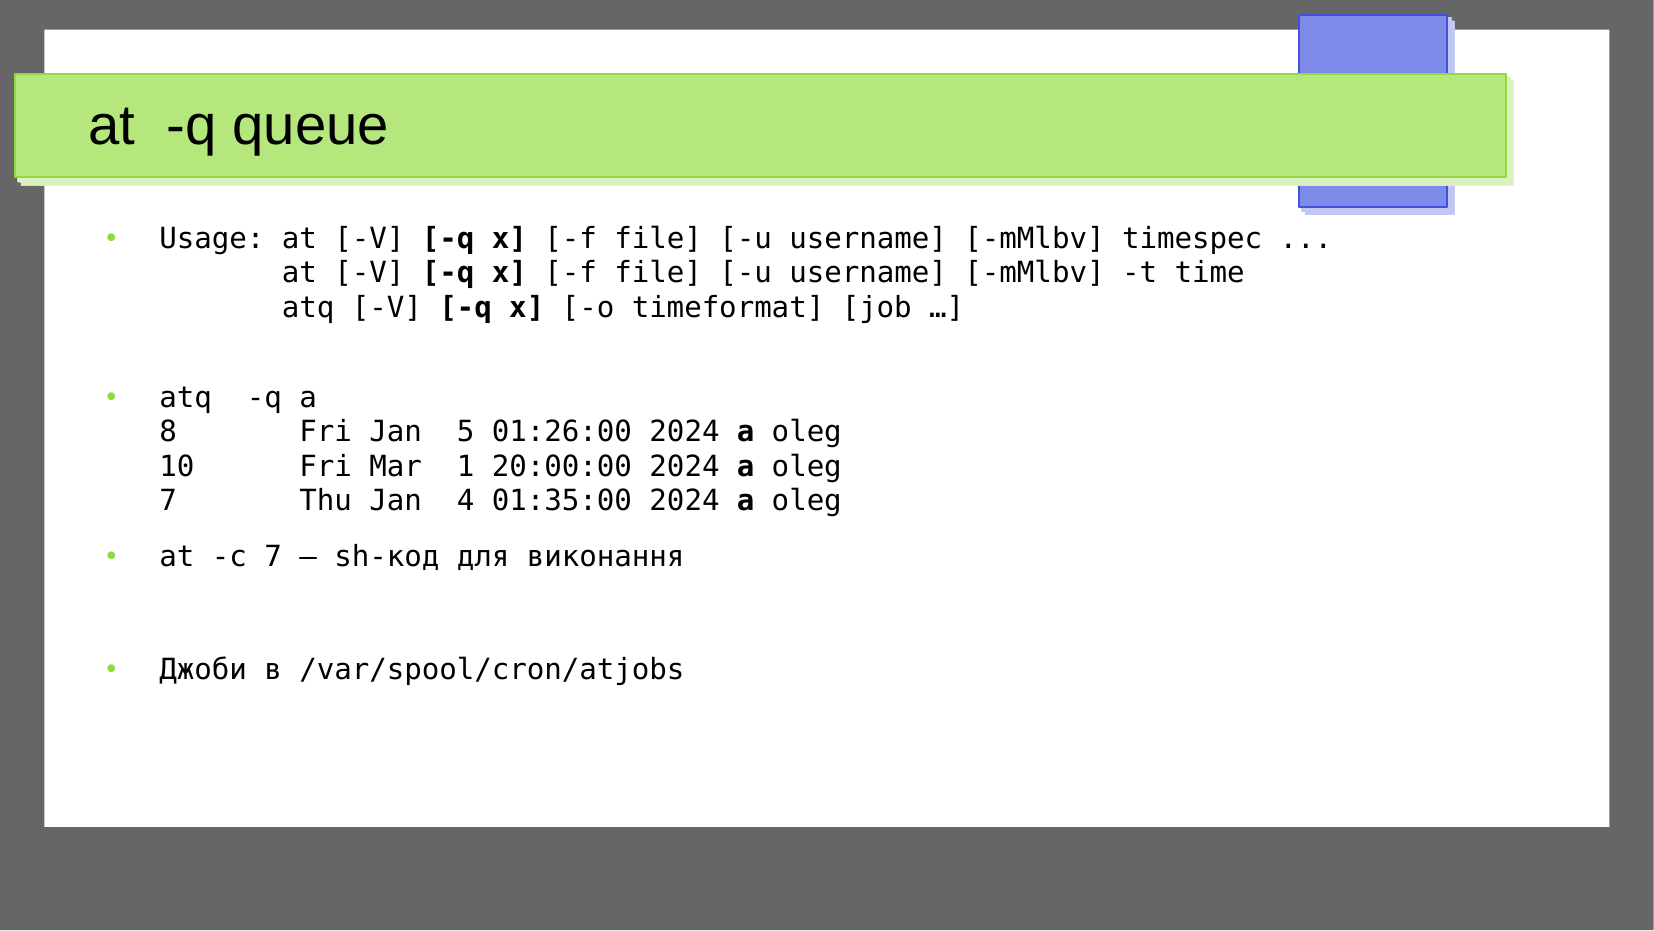

# at -q queue
Usage: at [-V] [-q x] [-f file] [-u username] [-mMlbv] timespec ...
 at [-V] [-q x] [-f file] [-u username] [-mMlbv] -t time
 atq [-V] [-q x] [-o timeformat] [job …]
atq -q a
8 Fri Jan 5 01:26:00 2024 a oleg
10 Fri Mar 1 20:00:00 2024 a oleg
7 Thu Jan 4 01:35:00 2024 a oleg
at -c 7 – sh-код для виконання
Джоби в /var/spool/cron/atjobs